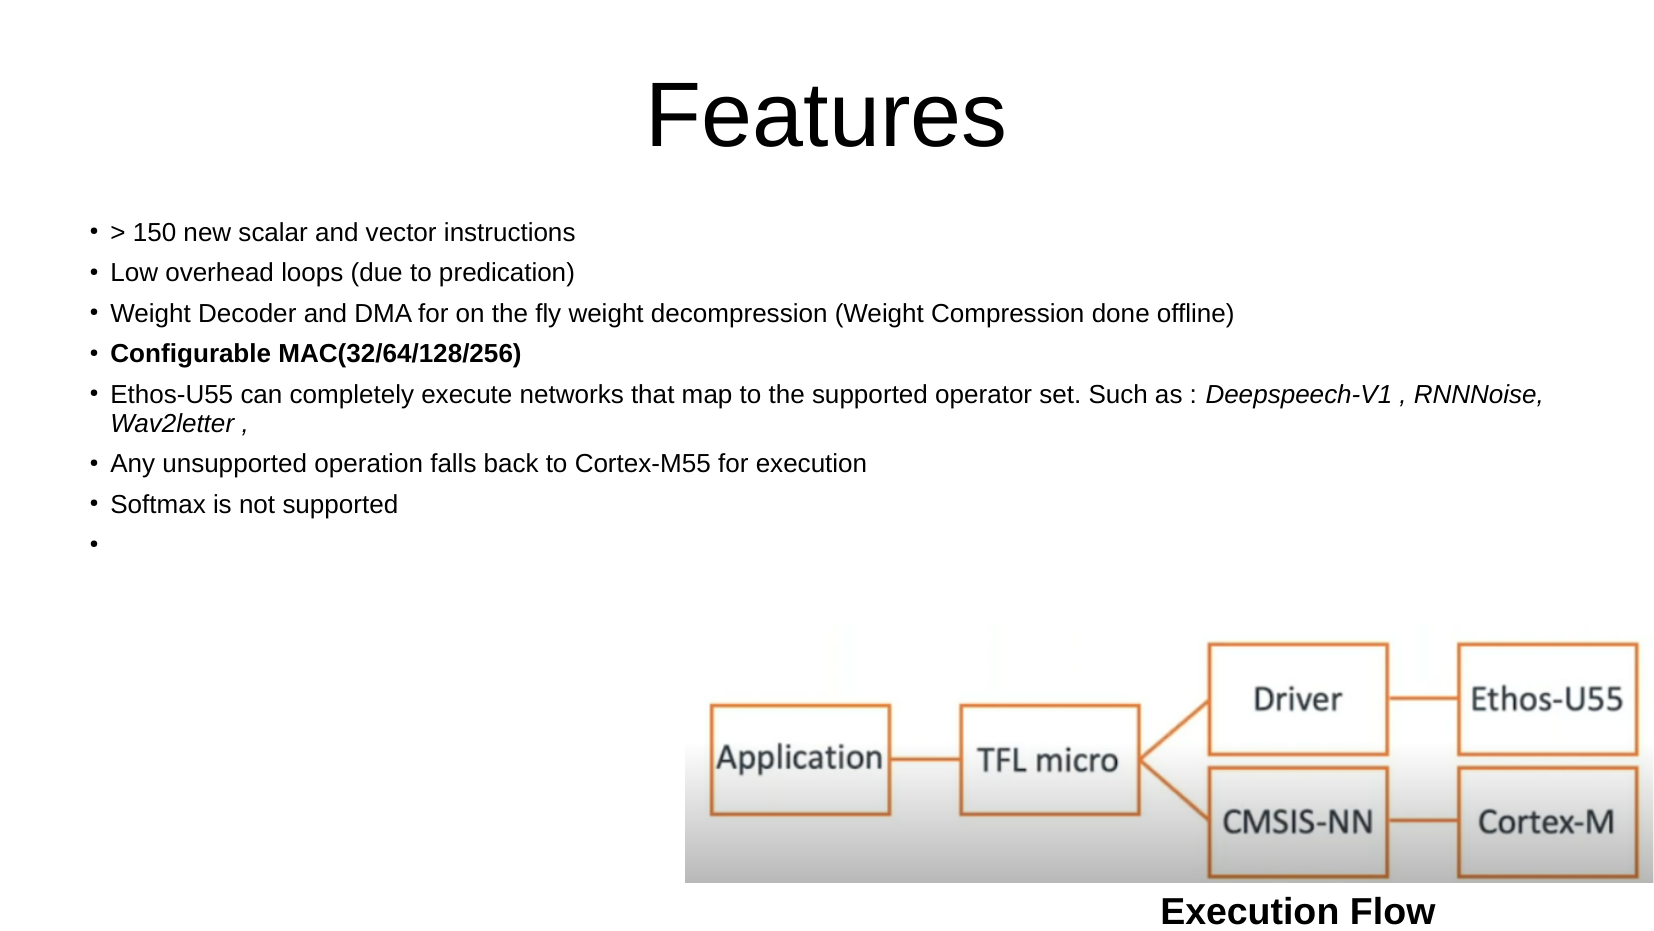

# Features
> 150 new scalar and vector instructions
Low overhead loops (due to predication)
Weight Decoder and DMA for on the fly weight decompression (Weight Compression done offline)
Configurable MAC(32/64/128/256)
Ethos-U55 can completely execute networks that map to the supported operator set. Such as : Deepspeech-V1 , RNNNoise, Wav2letter ,
Any unsupported operation falls back to Cortex-M55 for execution
Softmax is not supported
Execution Flow